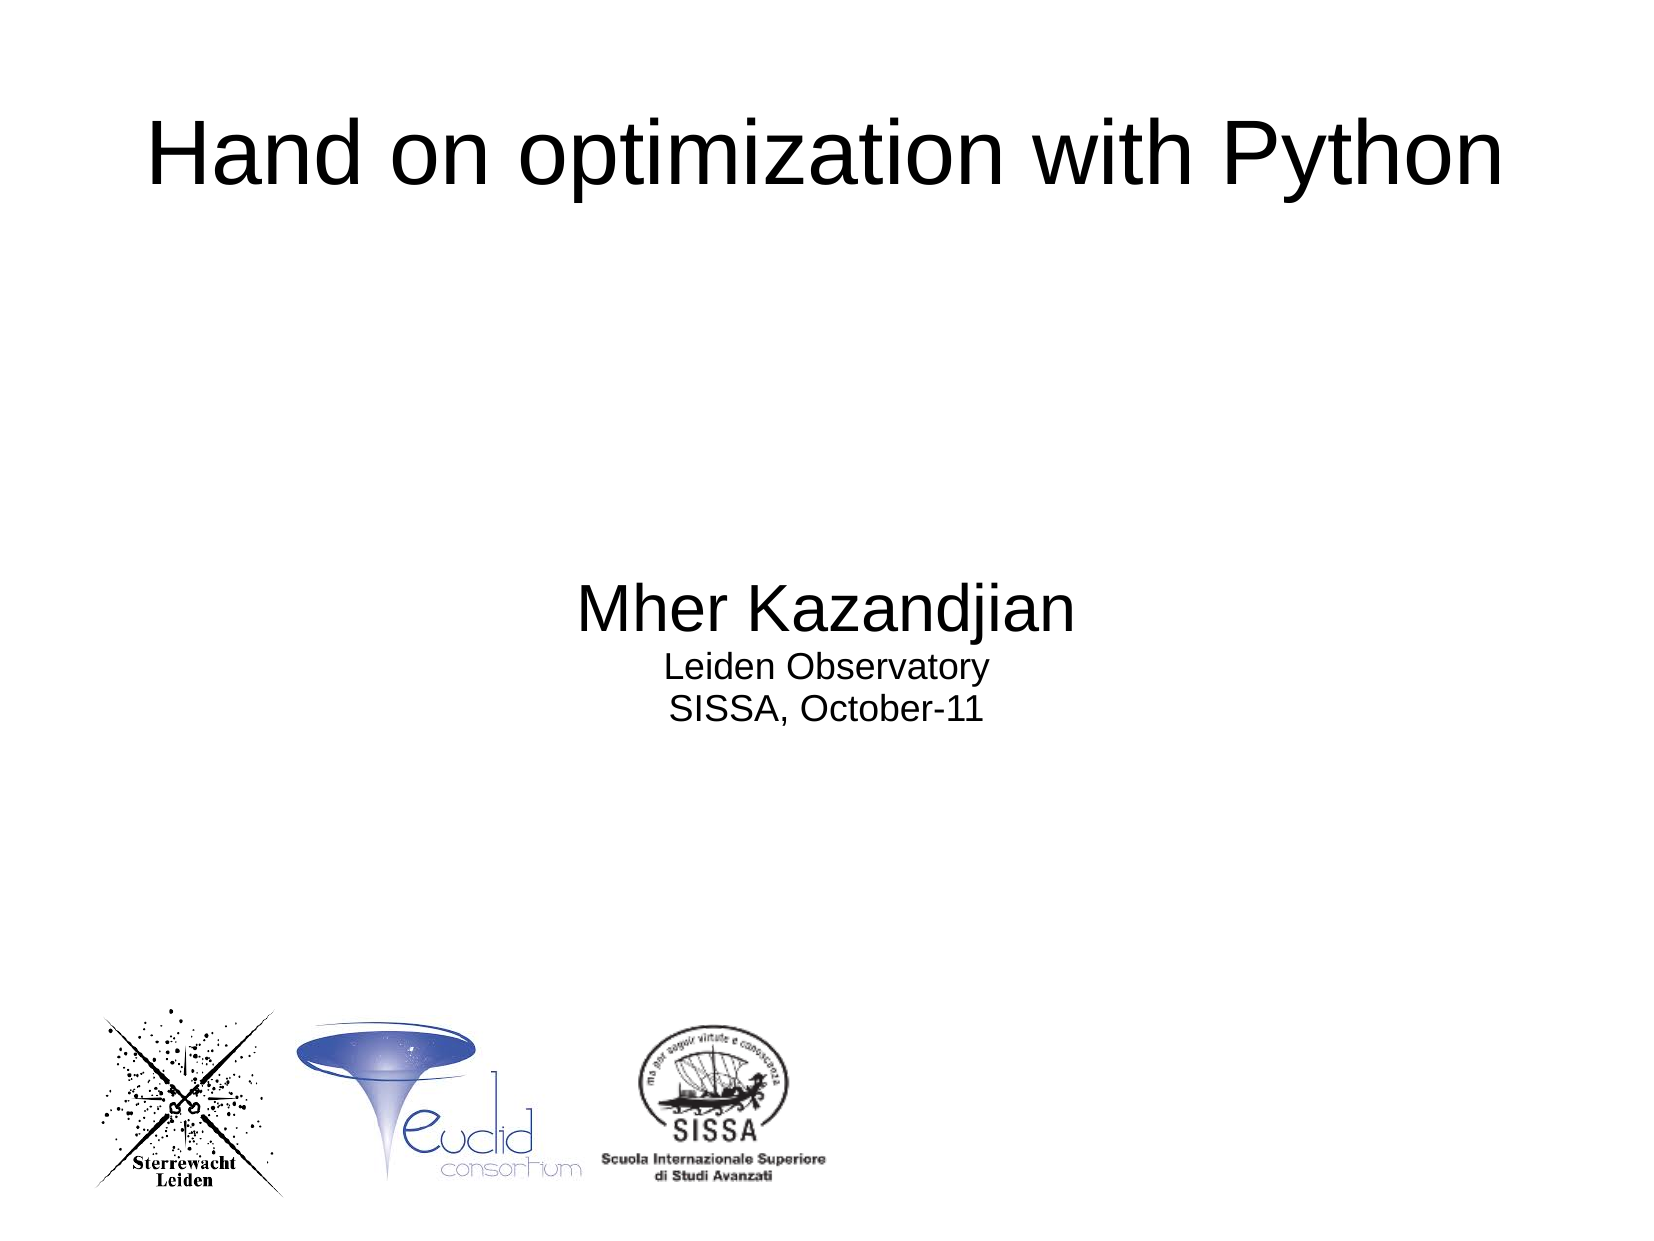

Hand on optimization with Python
# Mher Kazandjian
Leiden Observatory
SISSA, October-11